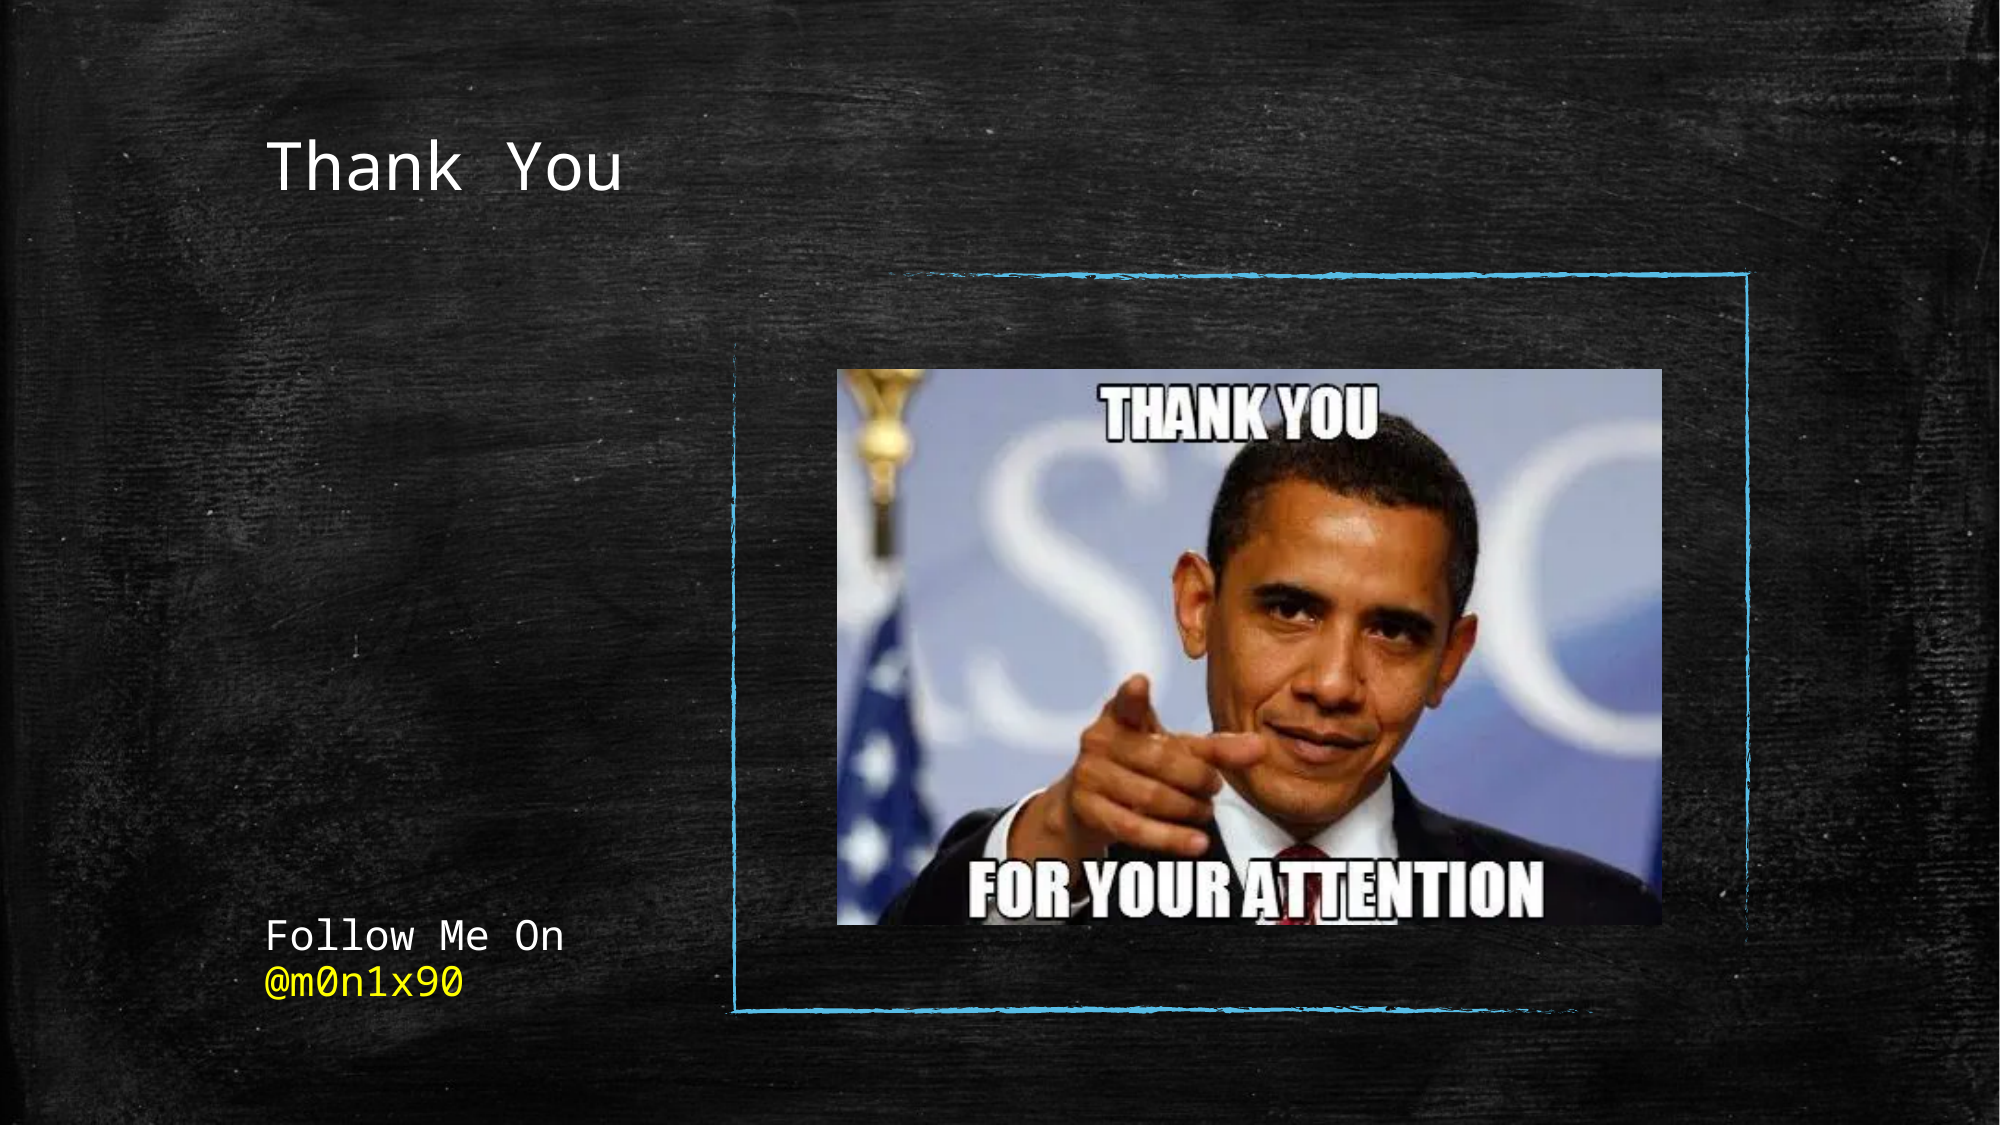

# Thank You
Follow Me On
@m0n1x90